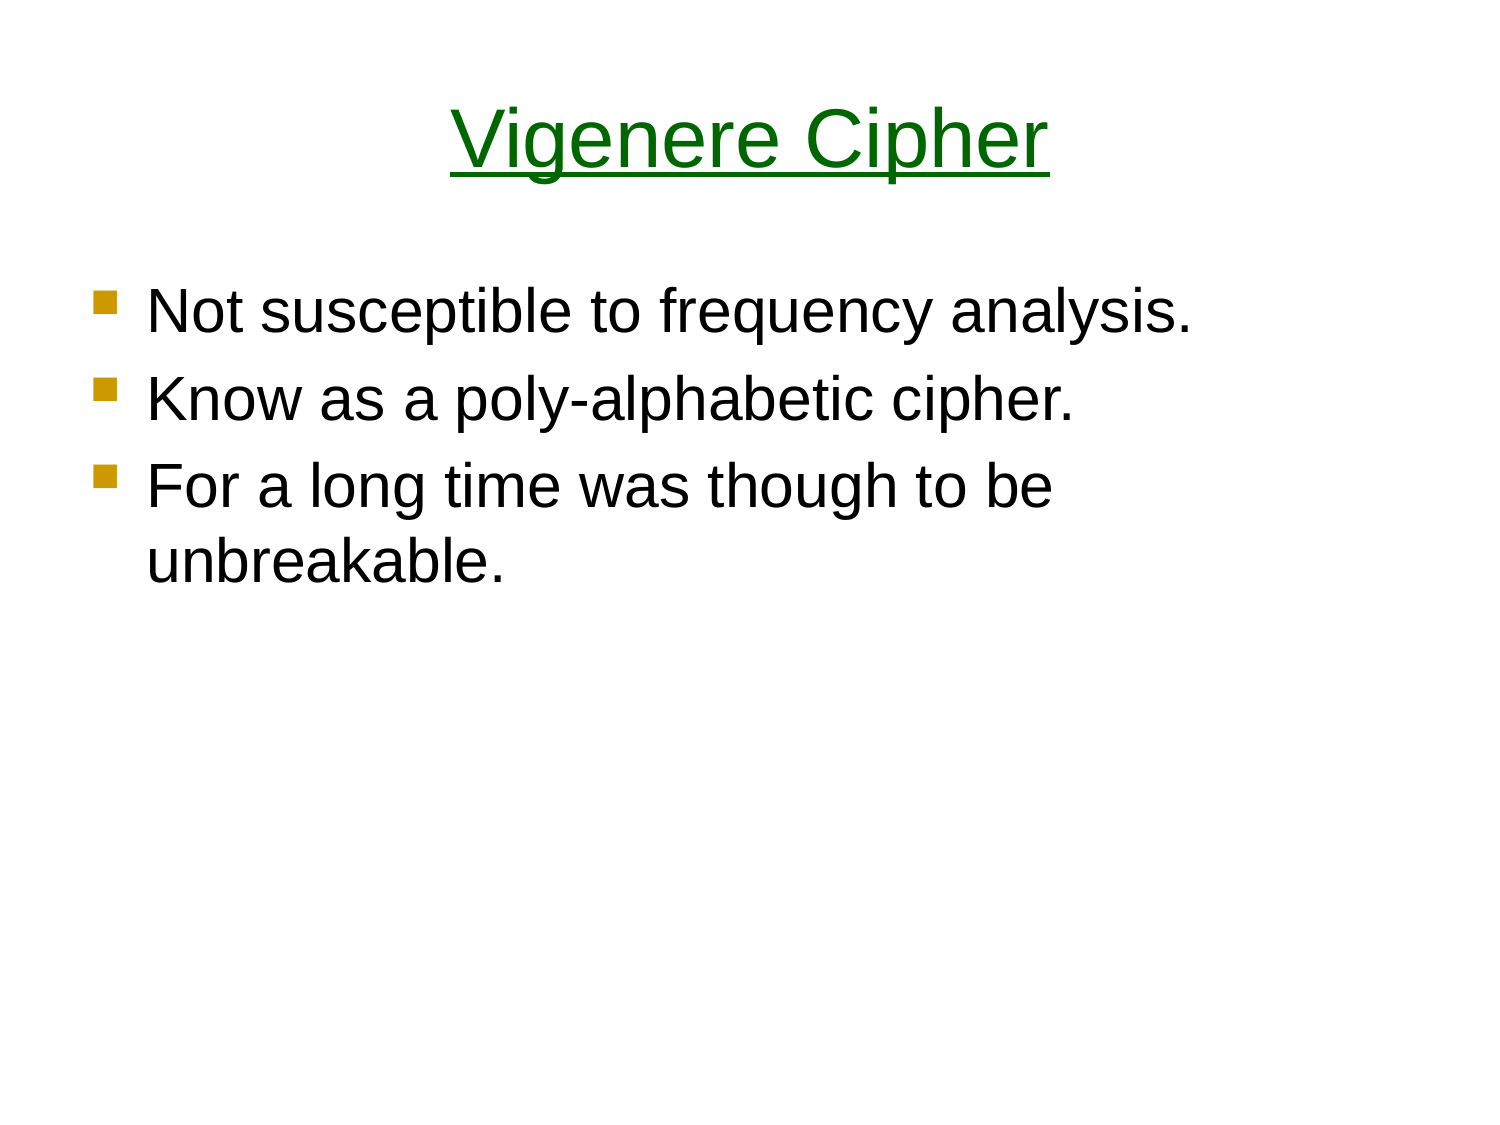

# Vigenere Cipher
Not susceptible to frequency analysis.
Know as a poly-alphabetic cipher.
For a long time was though to be unbreakable.